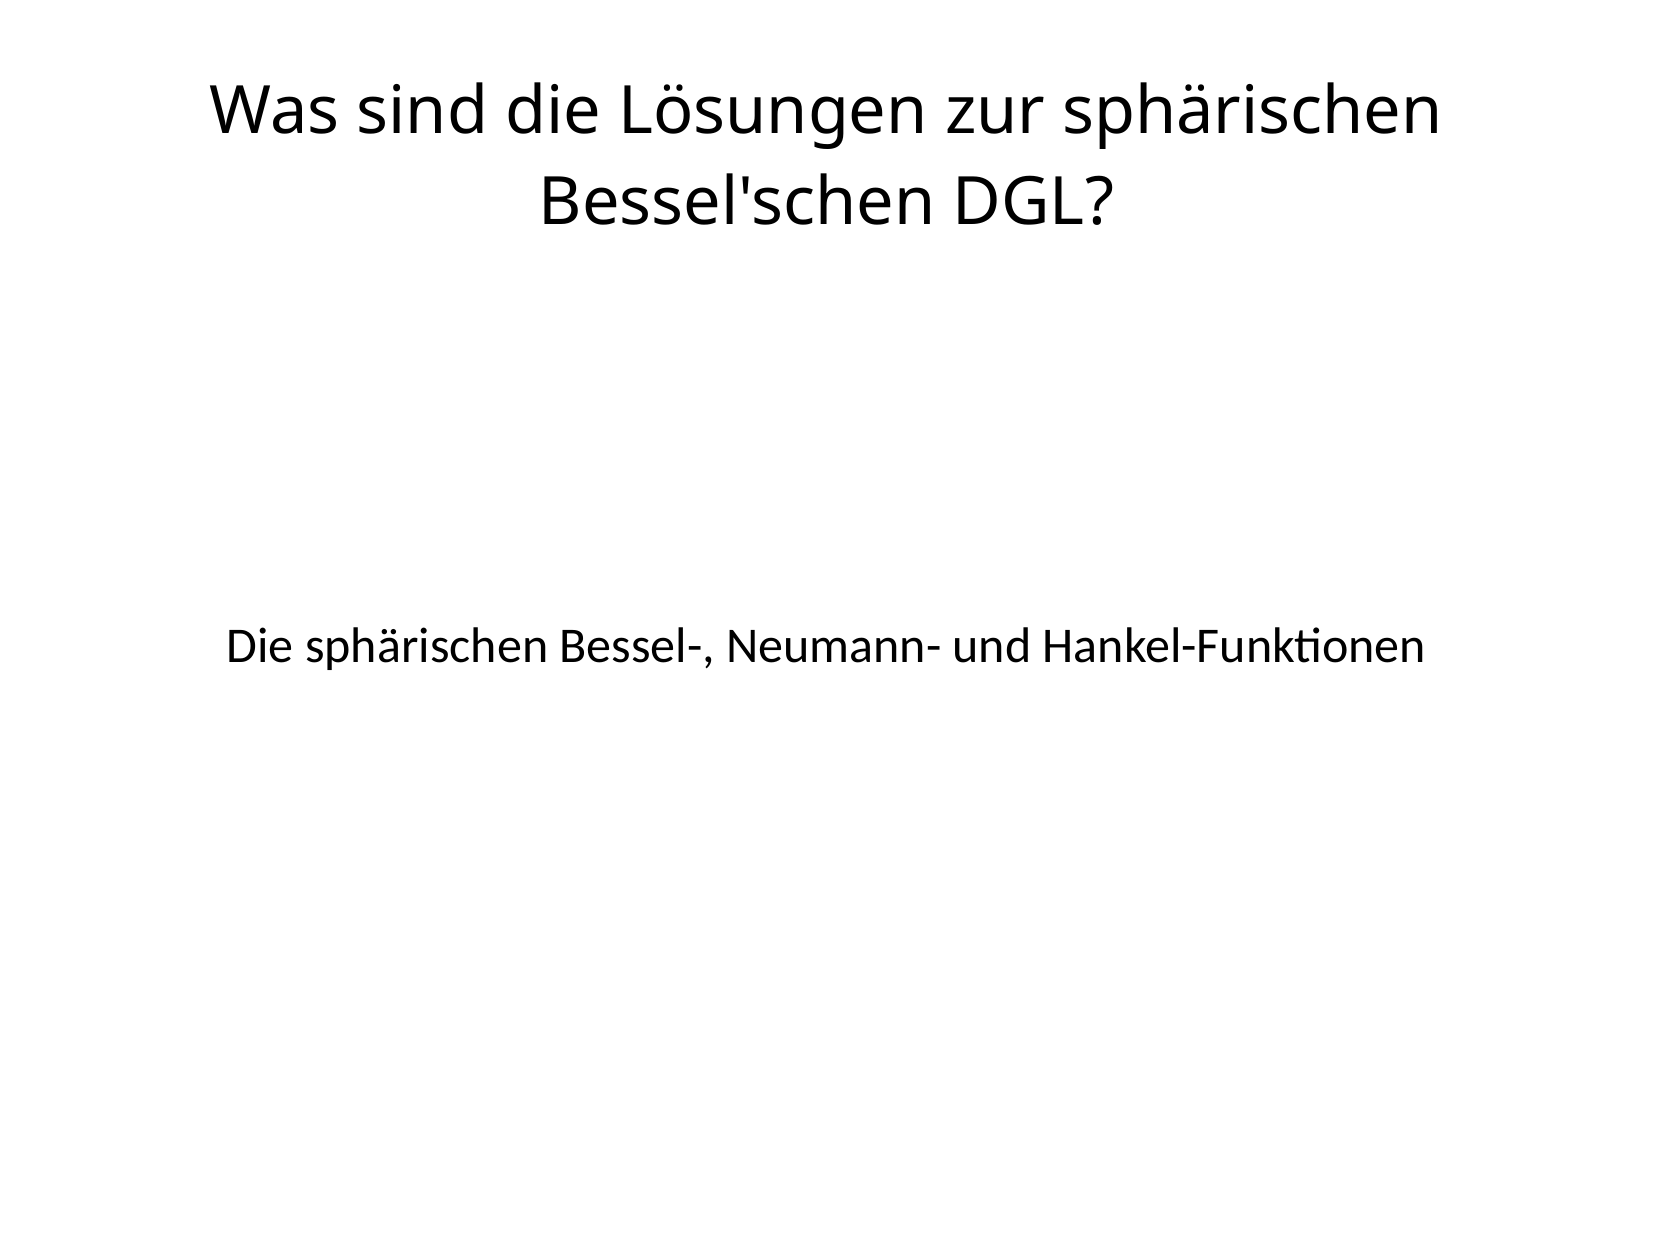

# Was sind die Lösungen zur sphärischen Bessel'schen DGL?
Die sphärischen Bessel-, Neumann- und Hankel-Funktionen